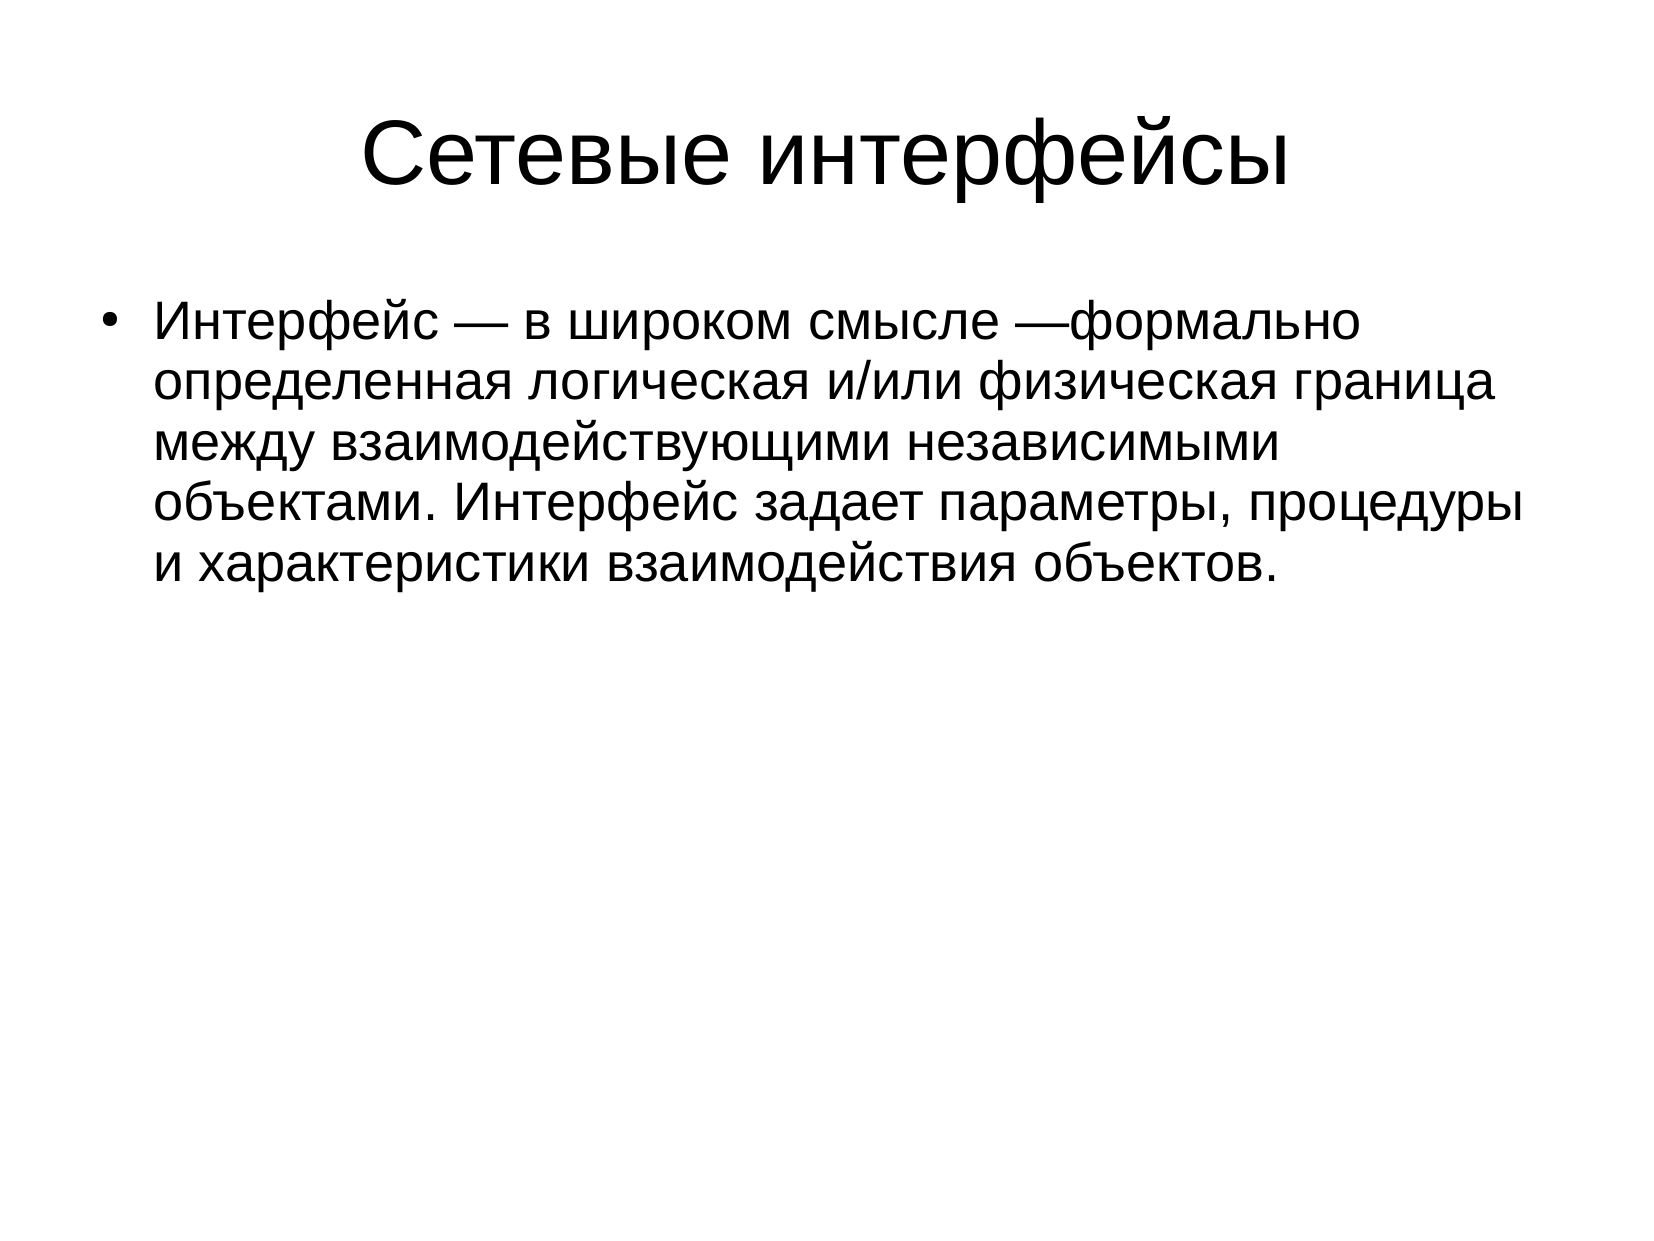

# Сетевые интерфейсы
Интерфейс — в широком смысле —формально определенная логическая и/или физическая граница между взаимодействующими независимыми объектами. Интерфейс задает параметры, процедуры и характеристики взаимодействия объектов.